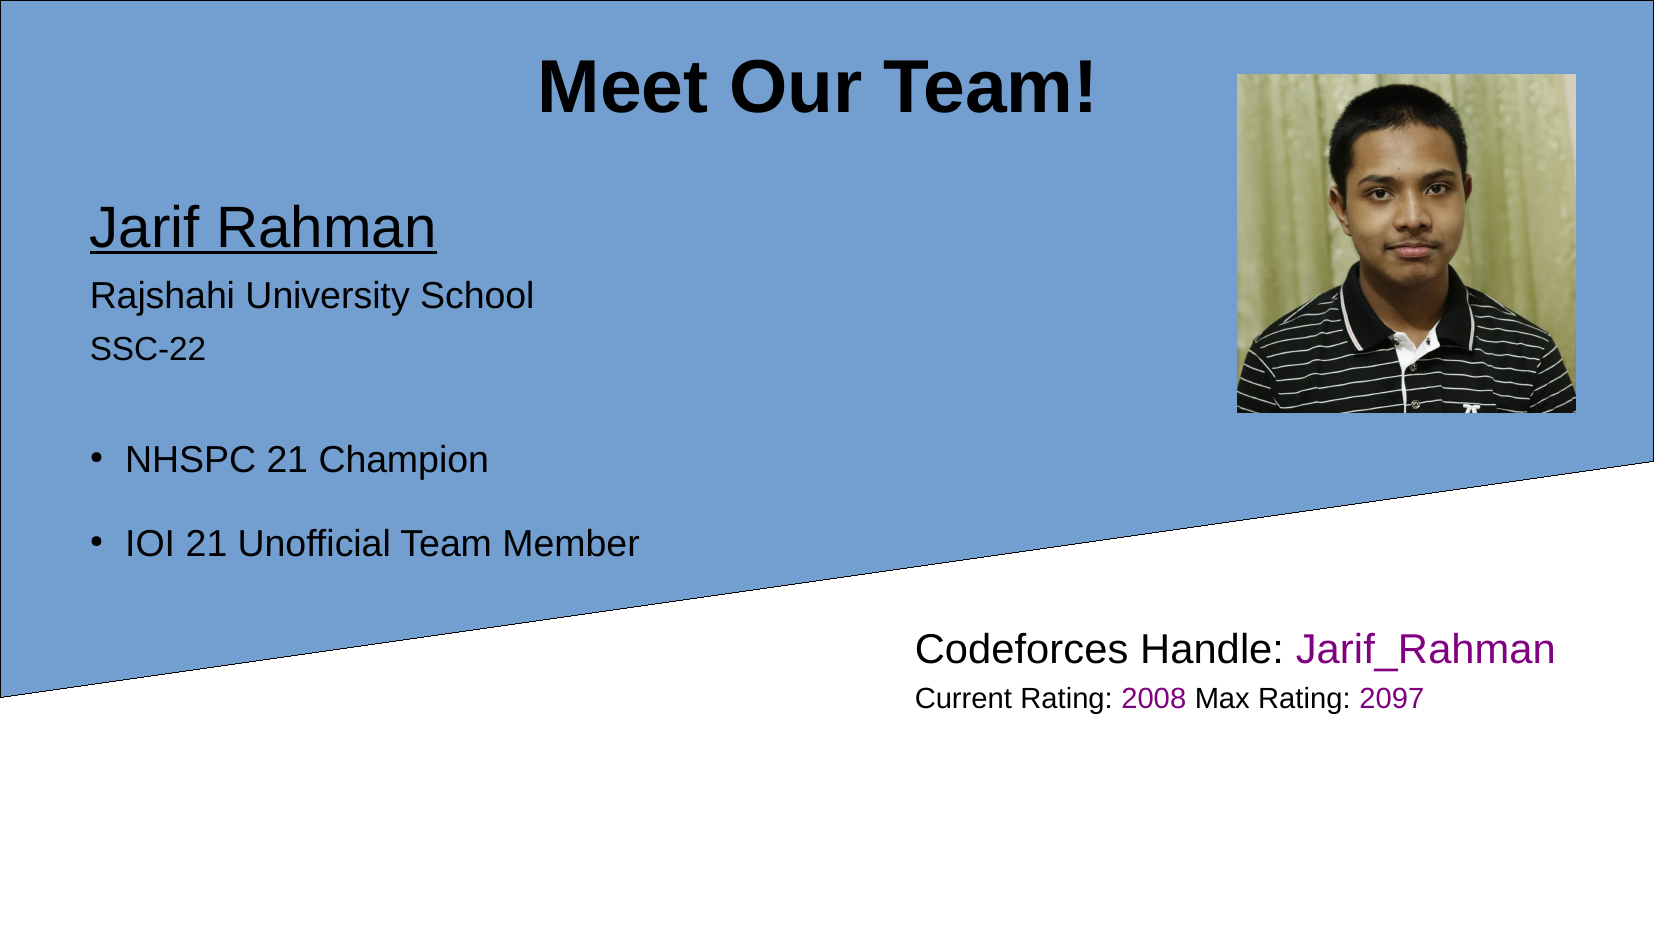

Meet Our Team!
Jarif Rahman
Rajshahi University School
SSC-22
NHSPC 21 Champion
IOI 21 Unofficial Team Member
Codeforces Handle: Jarif_Rahman
Current Rating: 2008 Max Rating: 2097